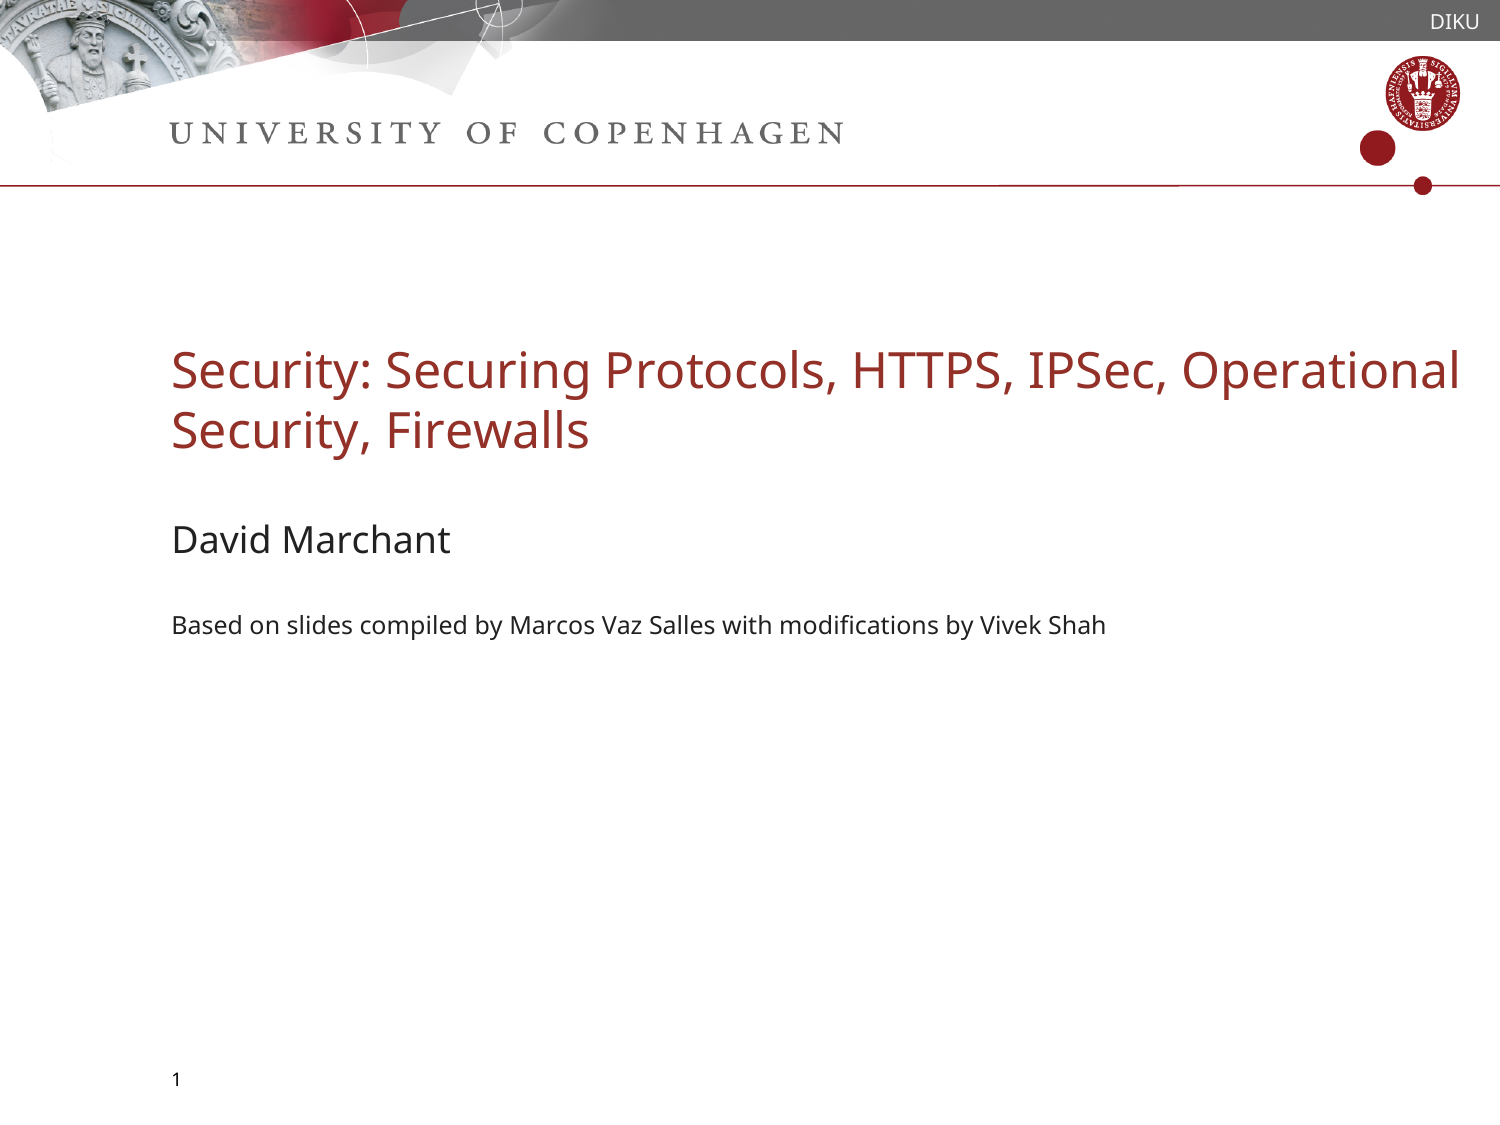

DIKU
Security: Securing Protocols, HTTPS, IPSec, Operational Security, Firewalls
David Marchant
Based on slides compiled by Marcos Vaz Salles with modifications by Vivek Shah